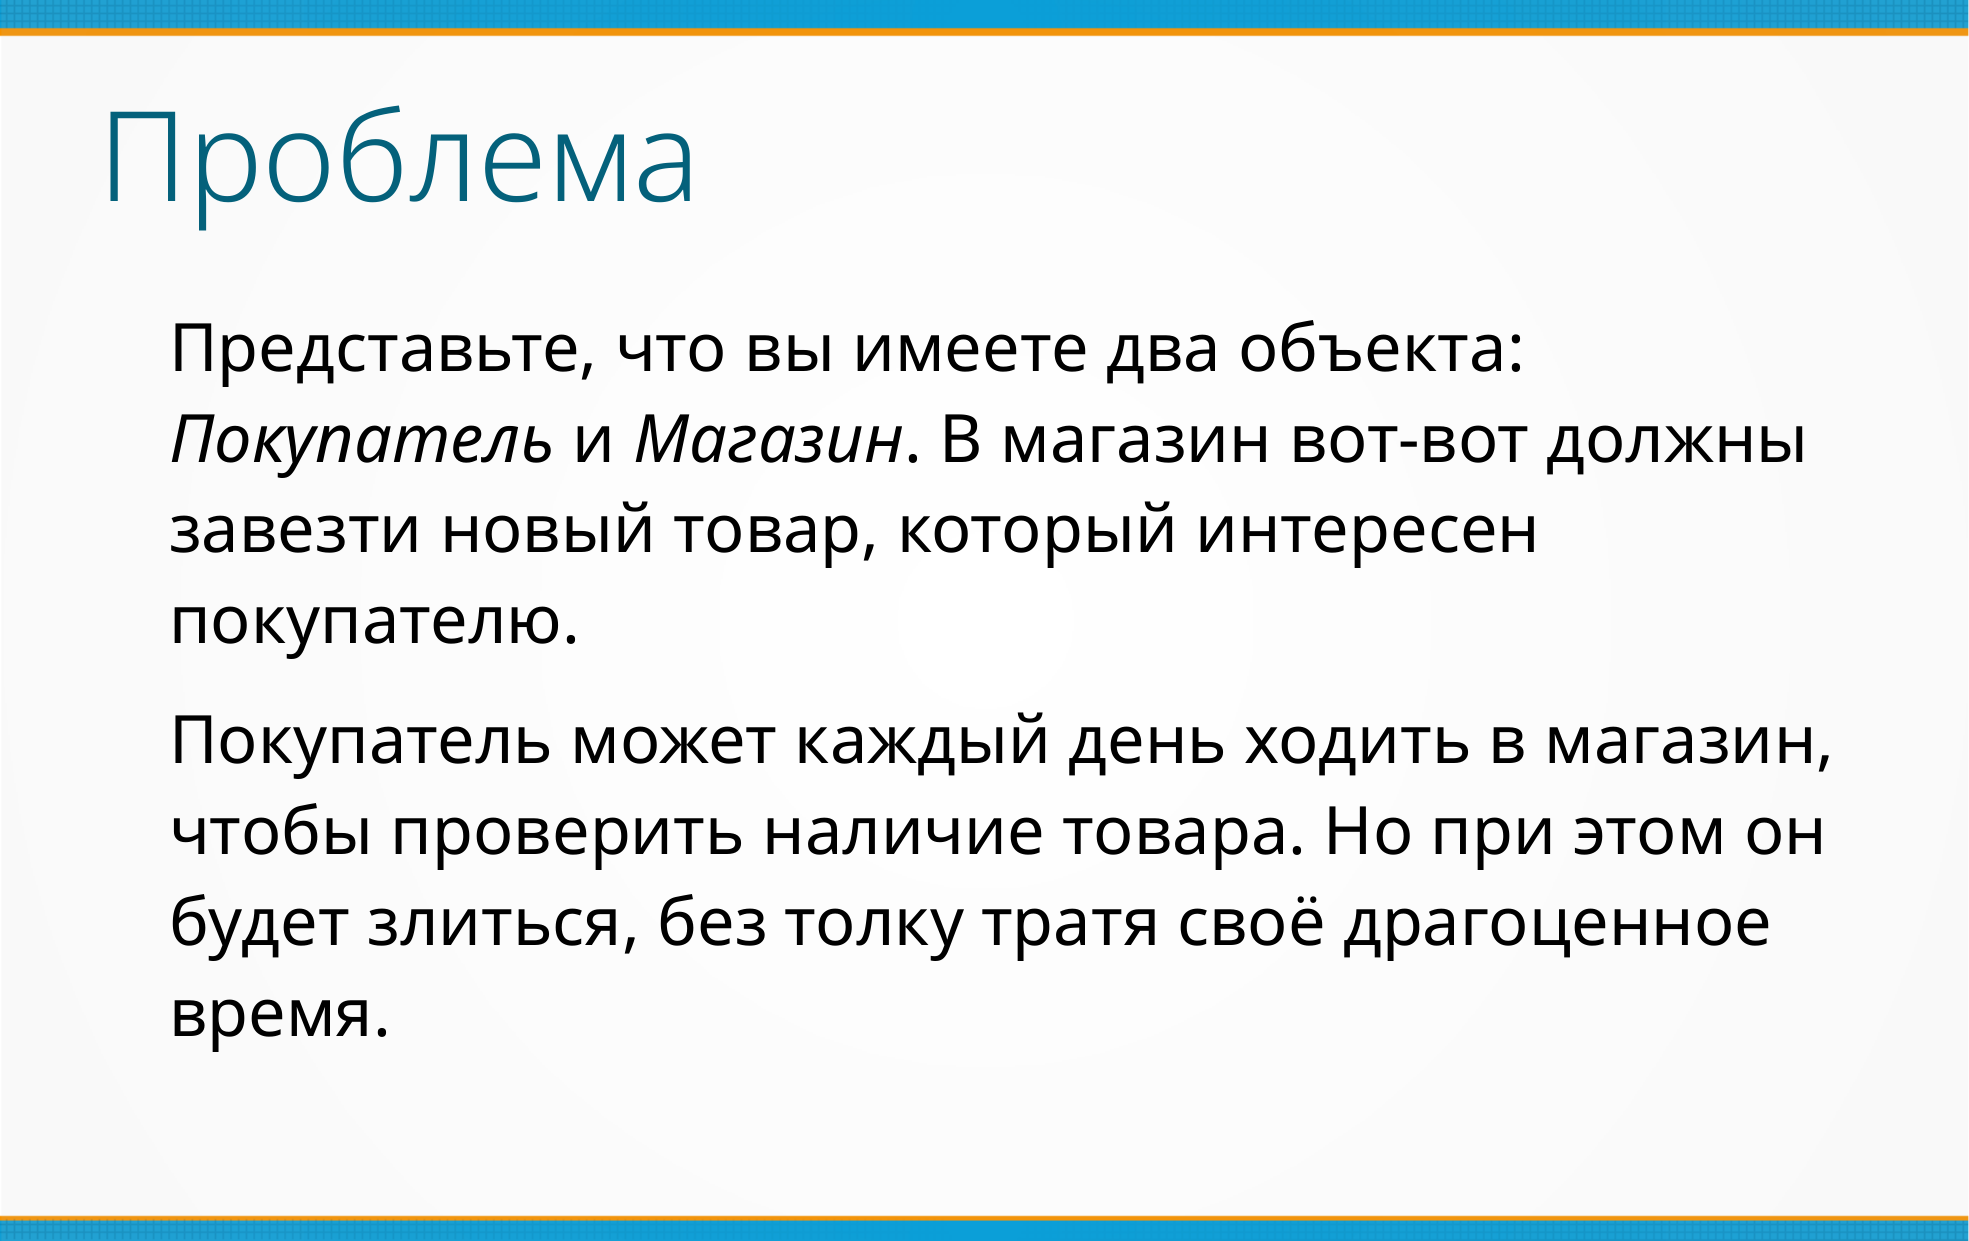

# Проблема
Представьте, что вы имеете два объекта: Покупатель и Магазин. В магазин вот-вот должны завезти новый товар, который интересен покупателю.
Покупатель может каждый день ходить в магазин, чтобы проверить наличие товара. Но при этом он будет злиться, без толку тратя своё драгоценное время.